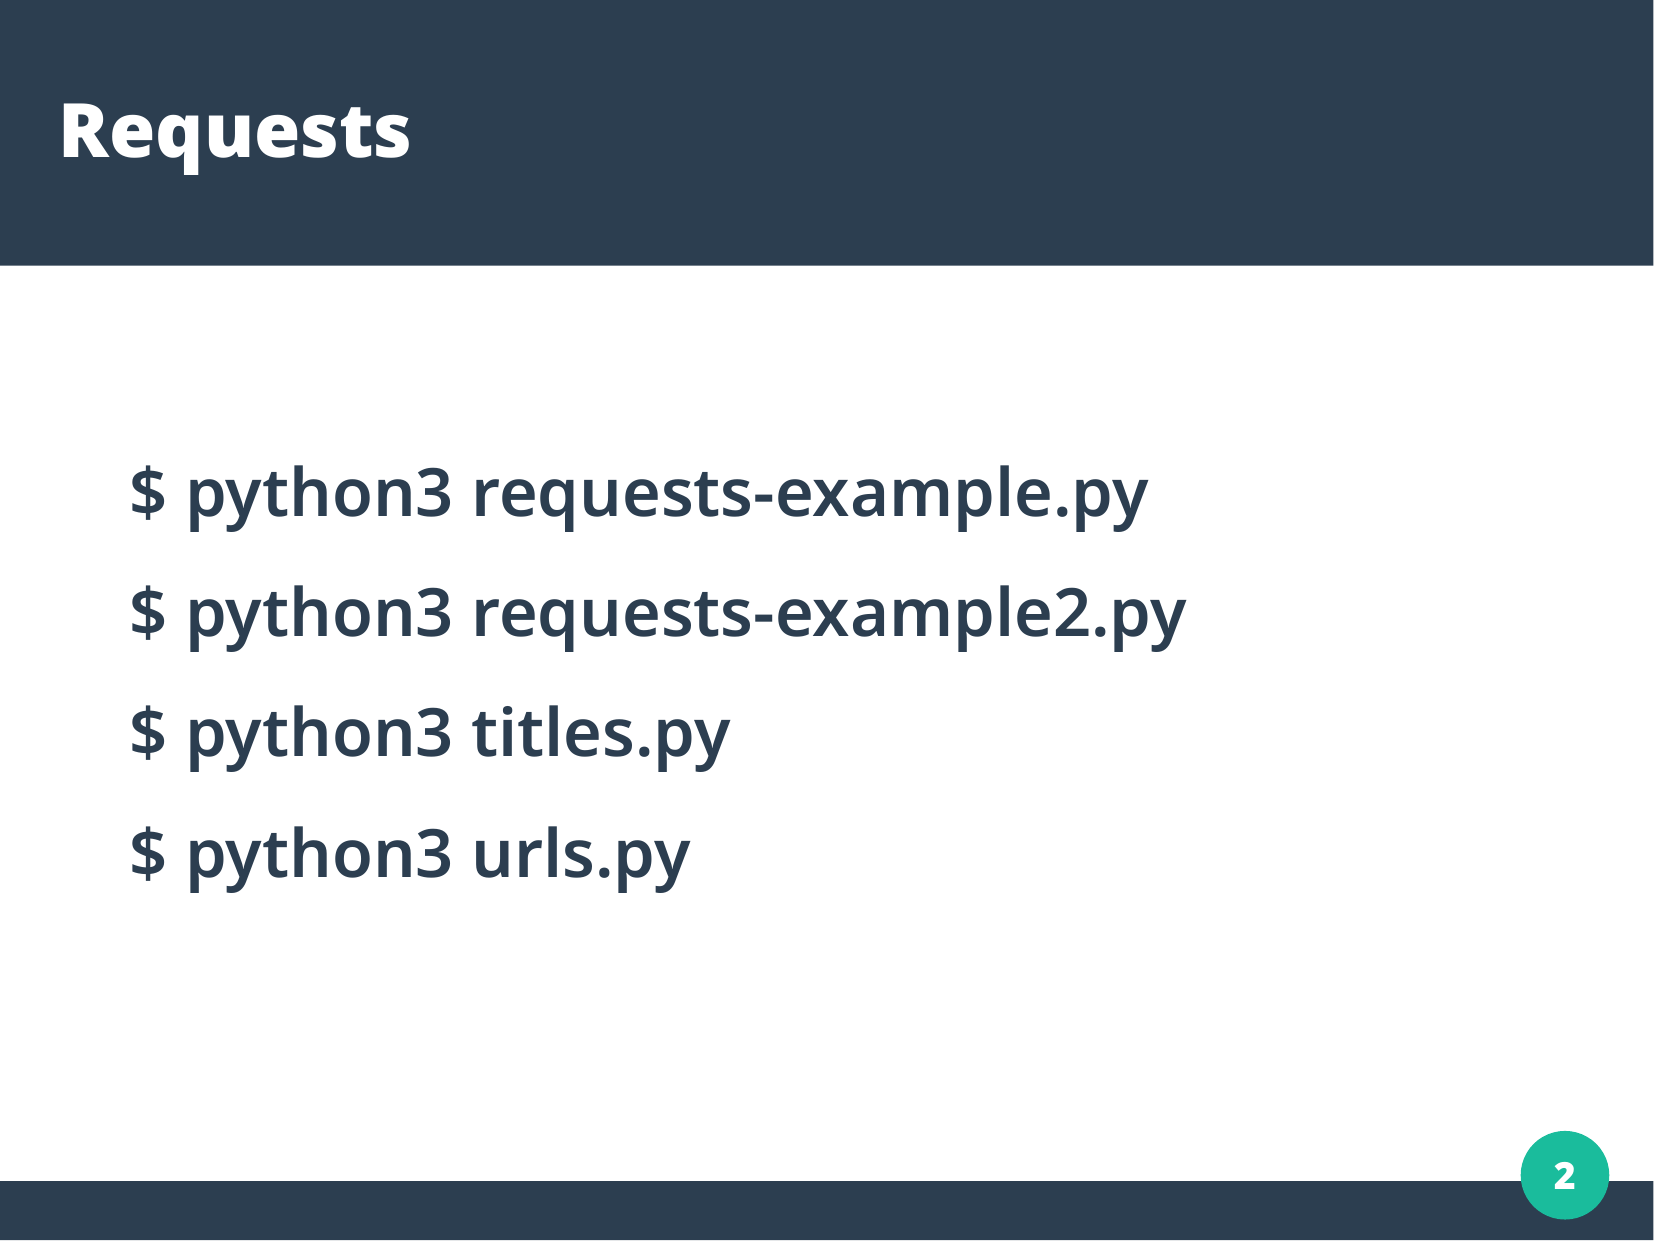

# Requests
$ python3 requests-example.py
$ python3 requests-example2.py
$ python3 titles.py
$ python3 urls.py
2